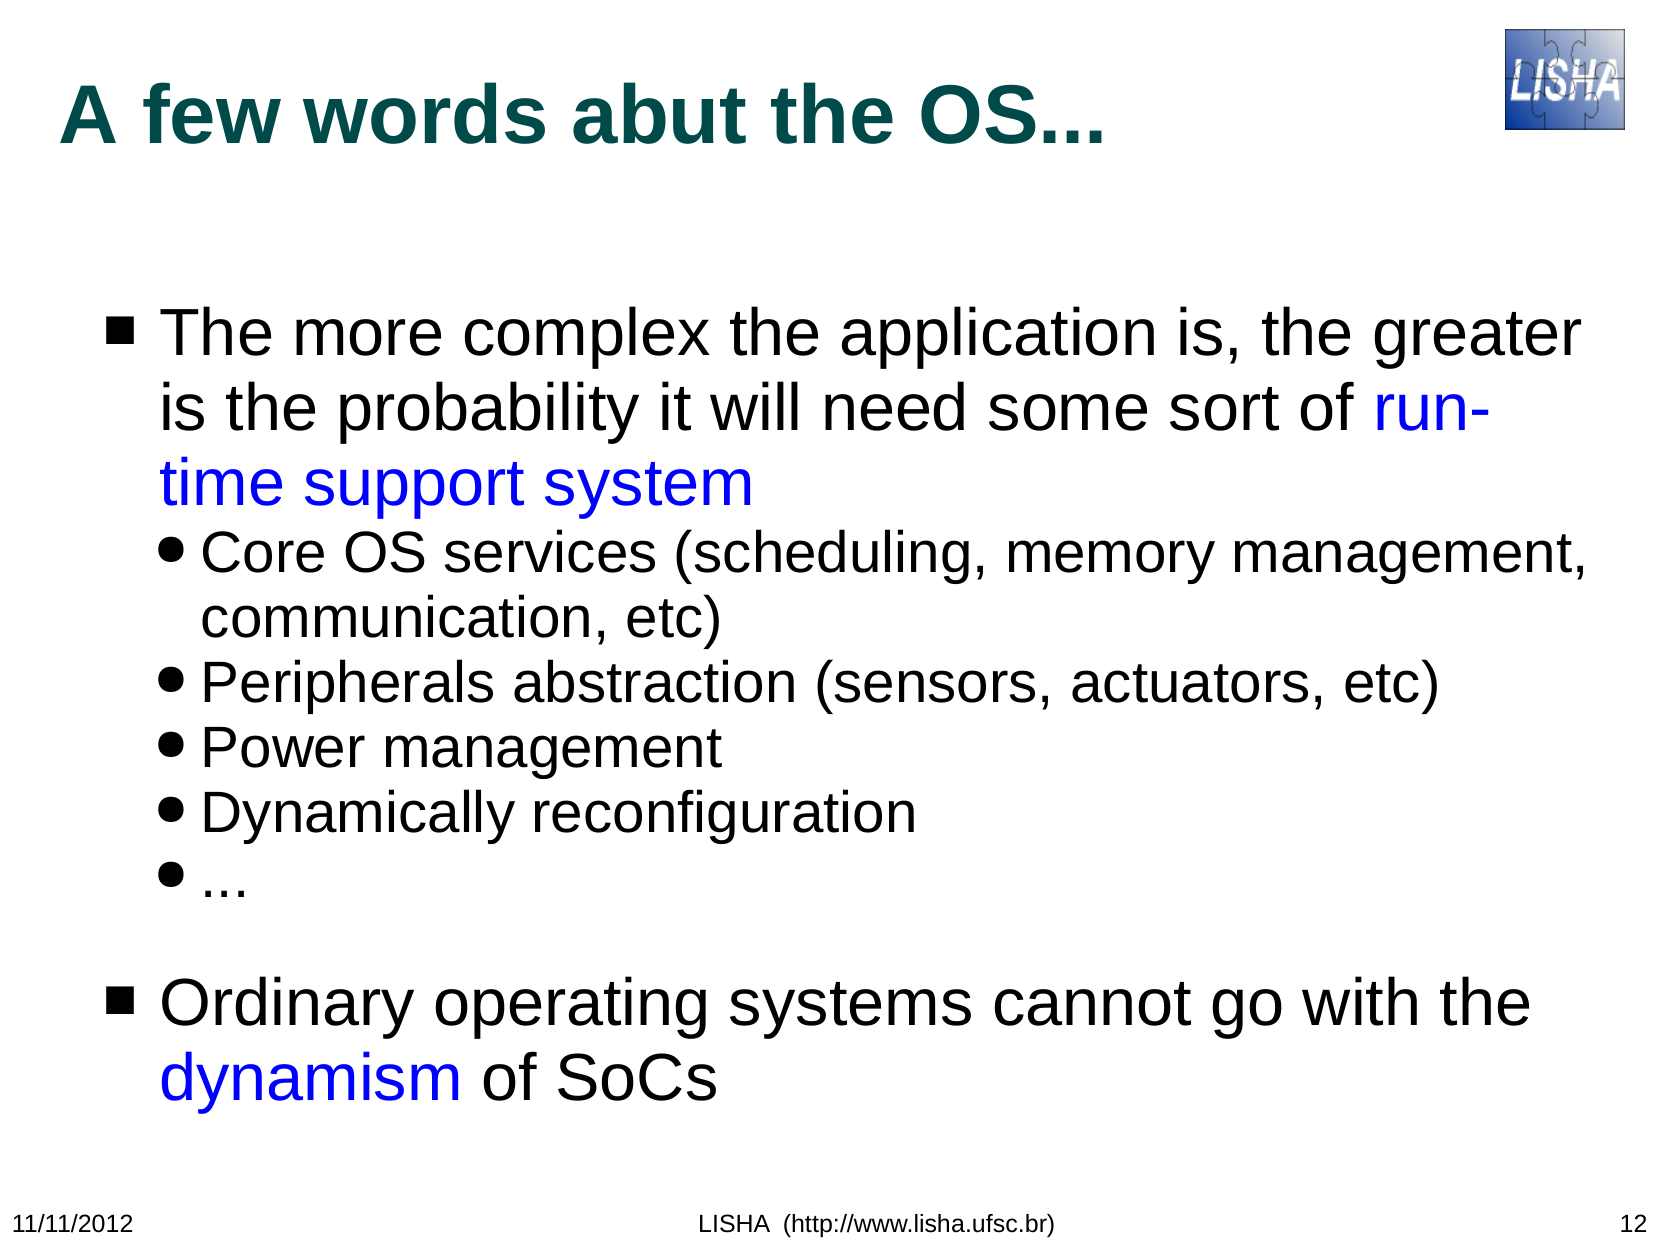

# A few words abut the OS...
The more complex the application is, the greater is the probability it will need some sort of run-time support system
Core OS services (scheduling, memory management, communication, etc)
Peripherals abstraction (sensors, actuators, etc)
Power management
Dynamically reconfiguration
...
Ordinary operating systems cannot go with the dynamism of SoCs